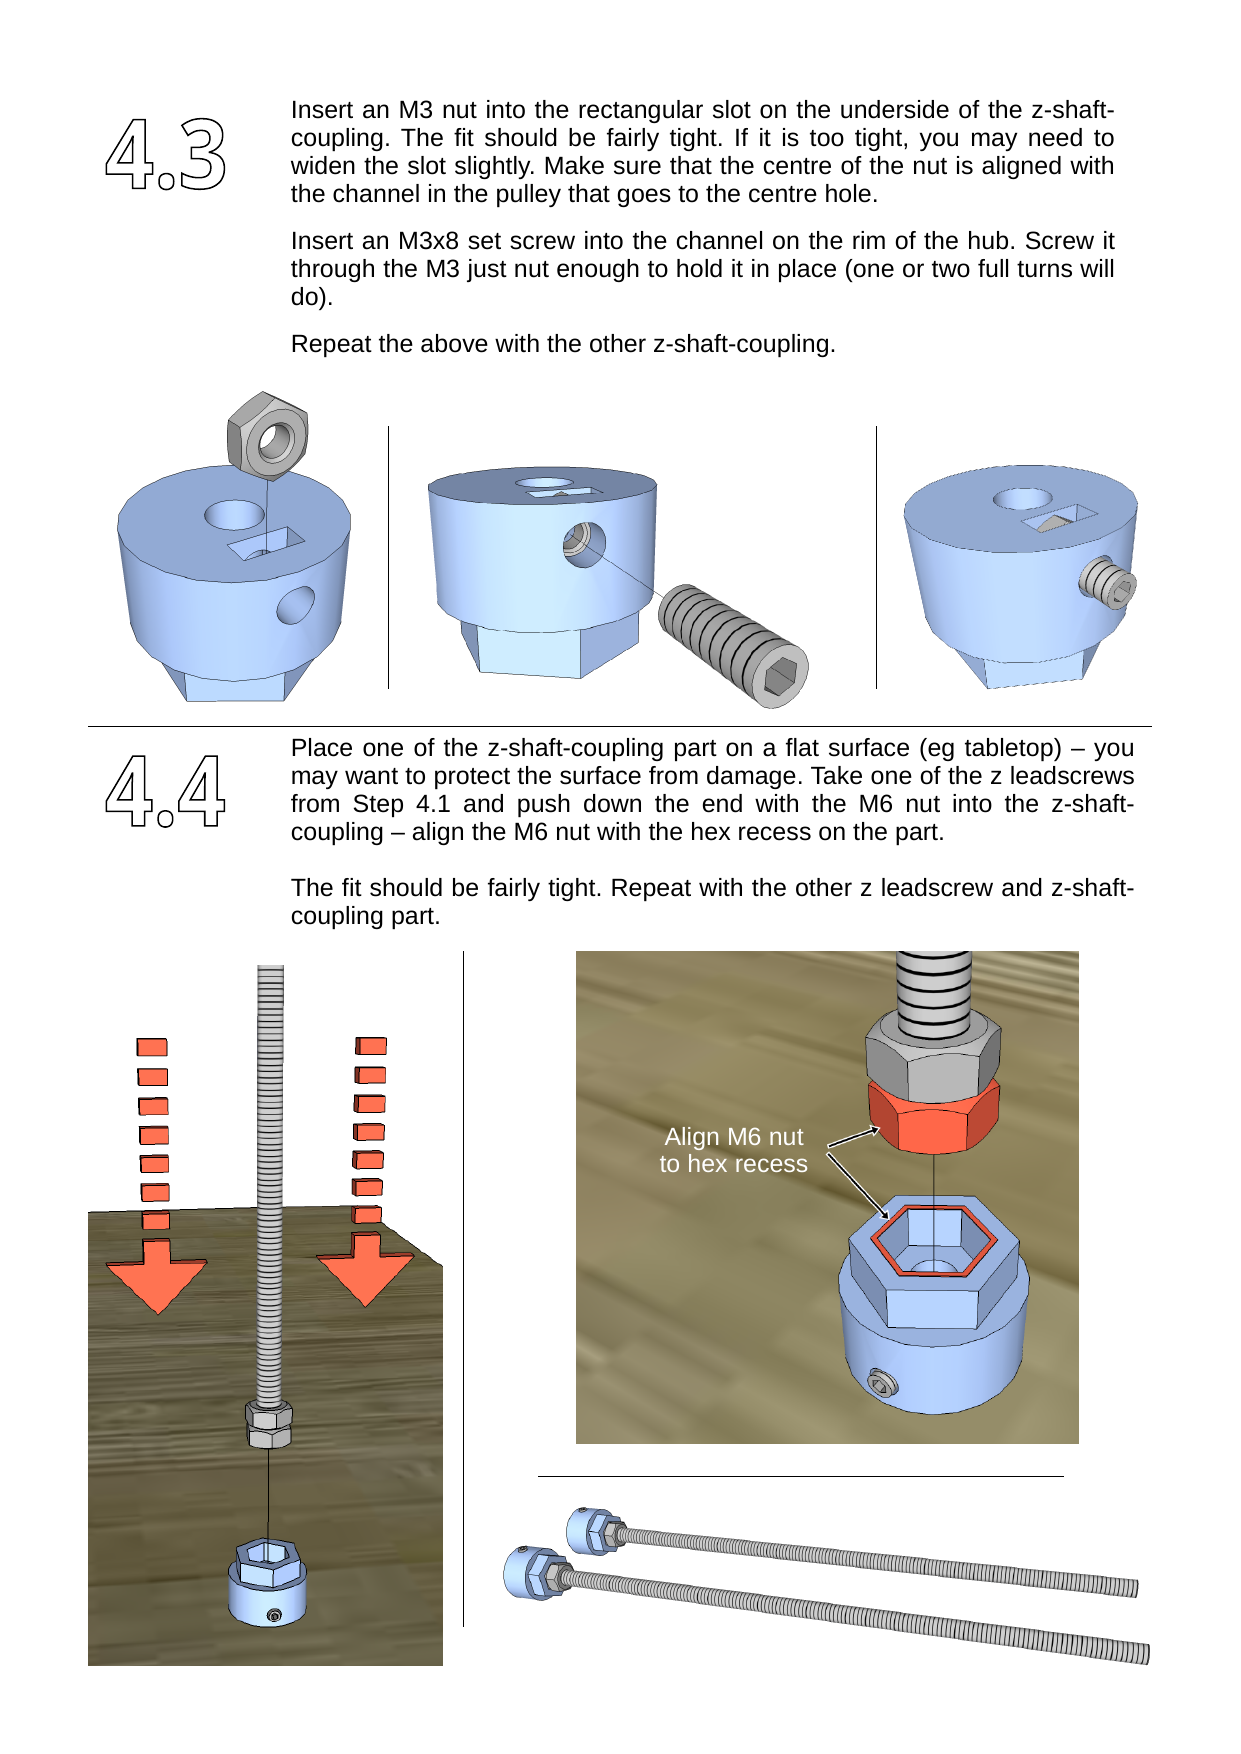

Insert an M3 nut into the rectangular slot on the underside of the z-shaft-coupling. The fit should be fairly tight. If it is too tight, you may need to widen the slot slightly. Make sure that the centre of the nut is aligned with the channel in the pulley that goes to the centre hole.
Insert an M3x8 set screw into the channel on the rim of the hub. Screw it through the M3 just nut enough to hold it in place (one or two full turns will do).
Repeat the above with the other z-shaft-coupling.
4.3
Place one of the z-shaft-coupling part on a flat surface (eg tabletop) – you may want to protect the surface from damage. Take one of the z leadscrews from Step 4.1 and push down the end with the M6 nut into the z-shaft-coupling – align the M6 nut with the hex recess on the part.
The fit should be fairly tight. Repeat with the other z leadscrew and z-shaft-coupling part.
4.4
Align M6 nut
to hex recess